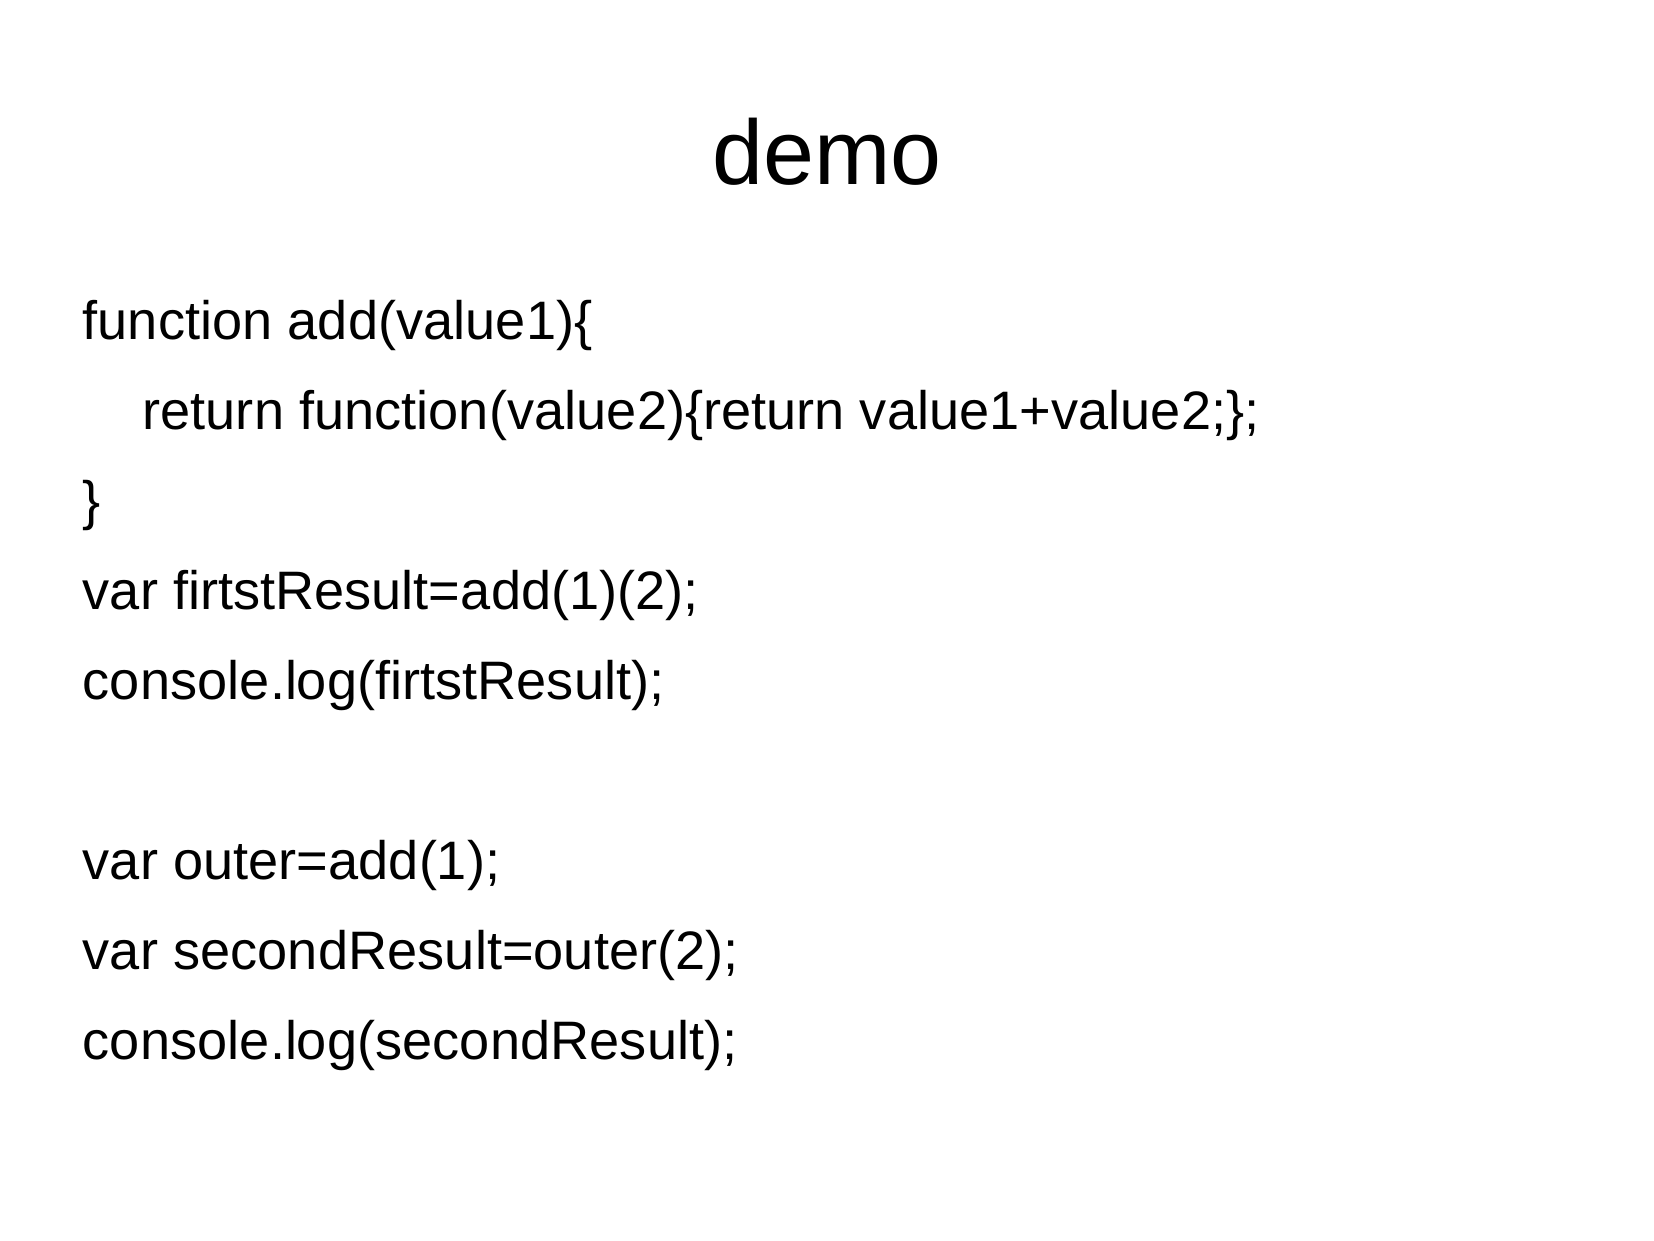

# demo
function add(value1){
 return function(value2){return value1+value2;};
}
var firtstResult=add(1)(2);
console.log(firtstResult);
var outer=add(1);
var secondResult=outer(2);
console.log(secondResult);